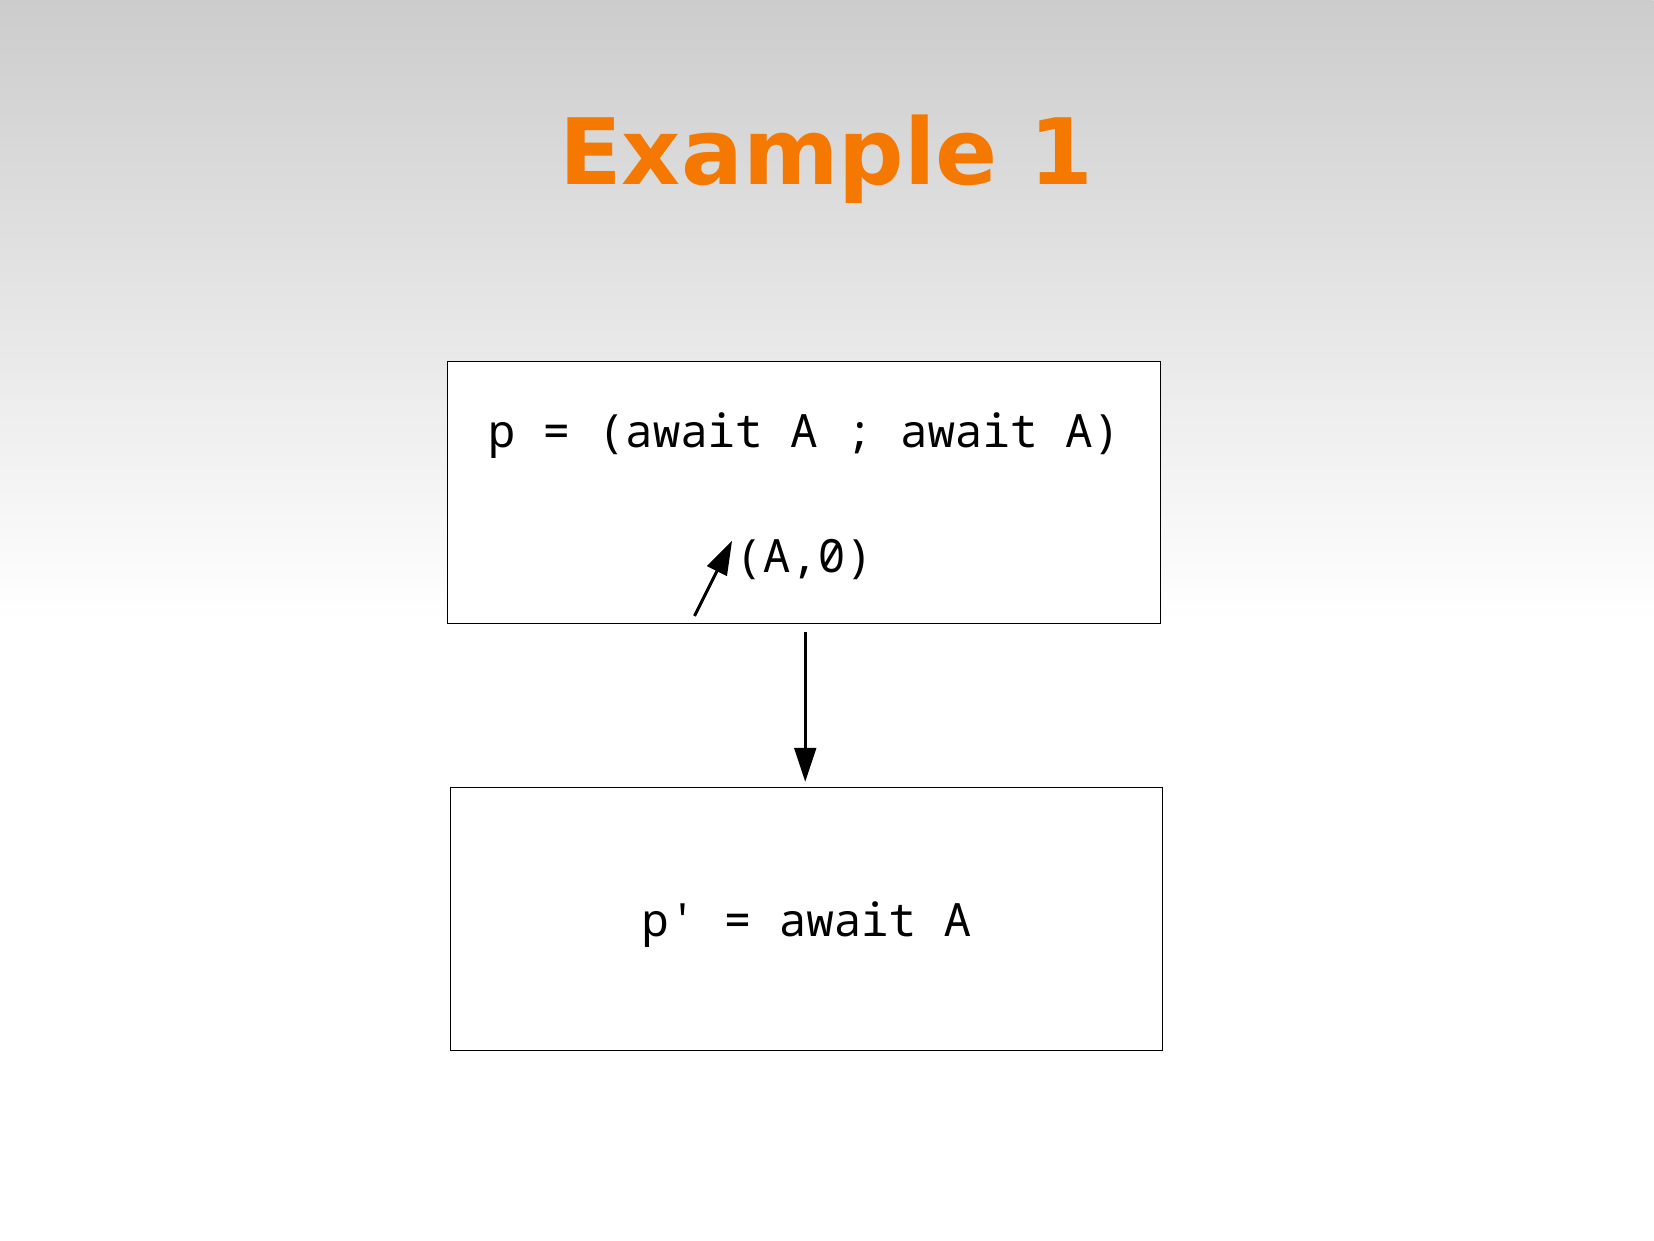

# Example 1
p = (await A ; await A)
(A,0)
p' = await A